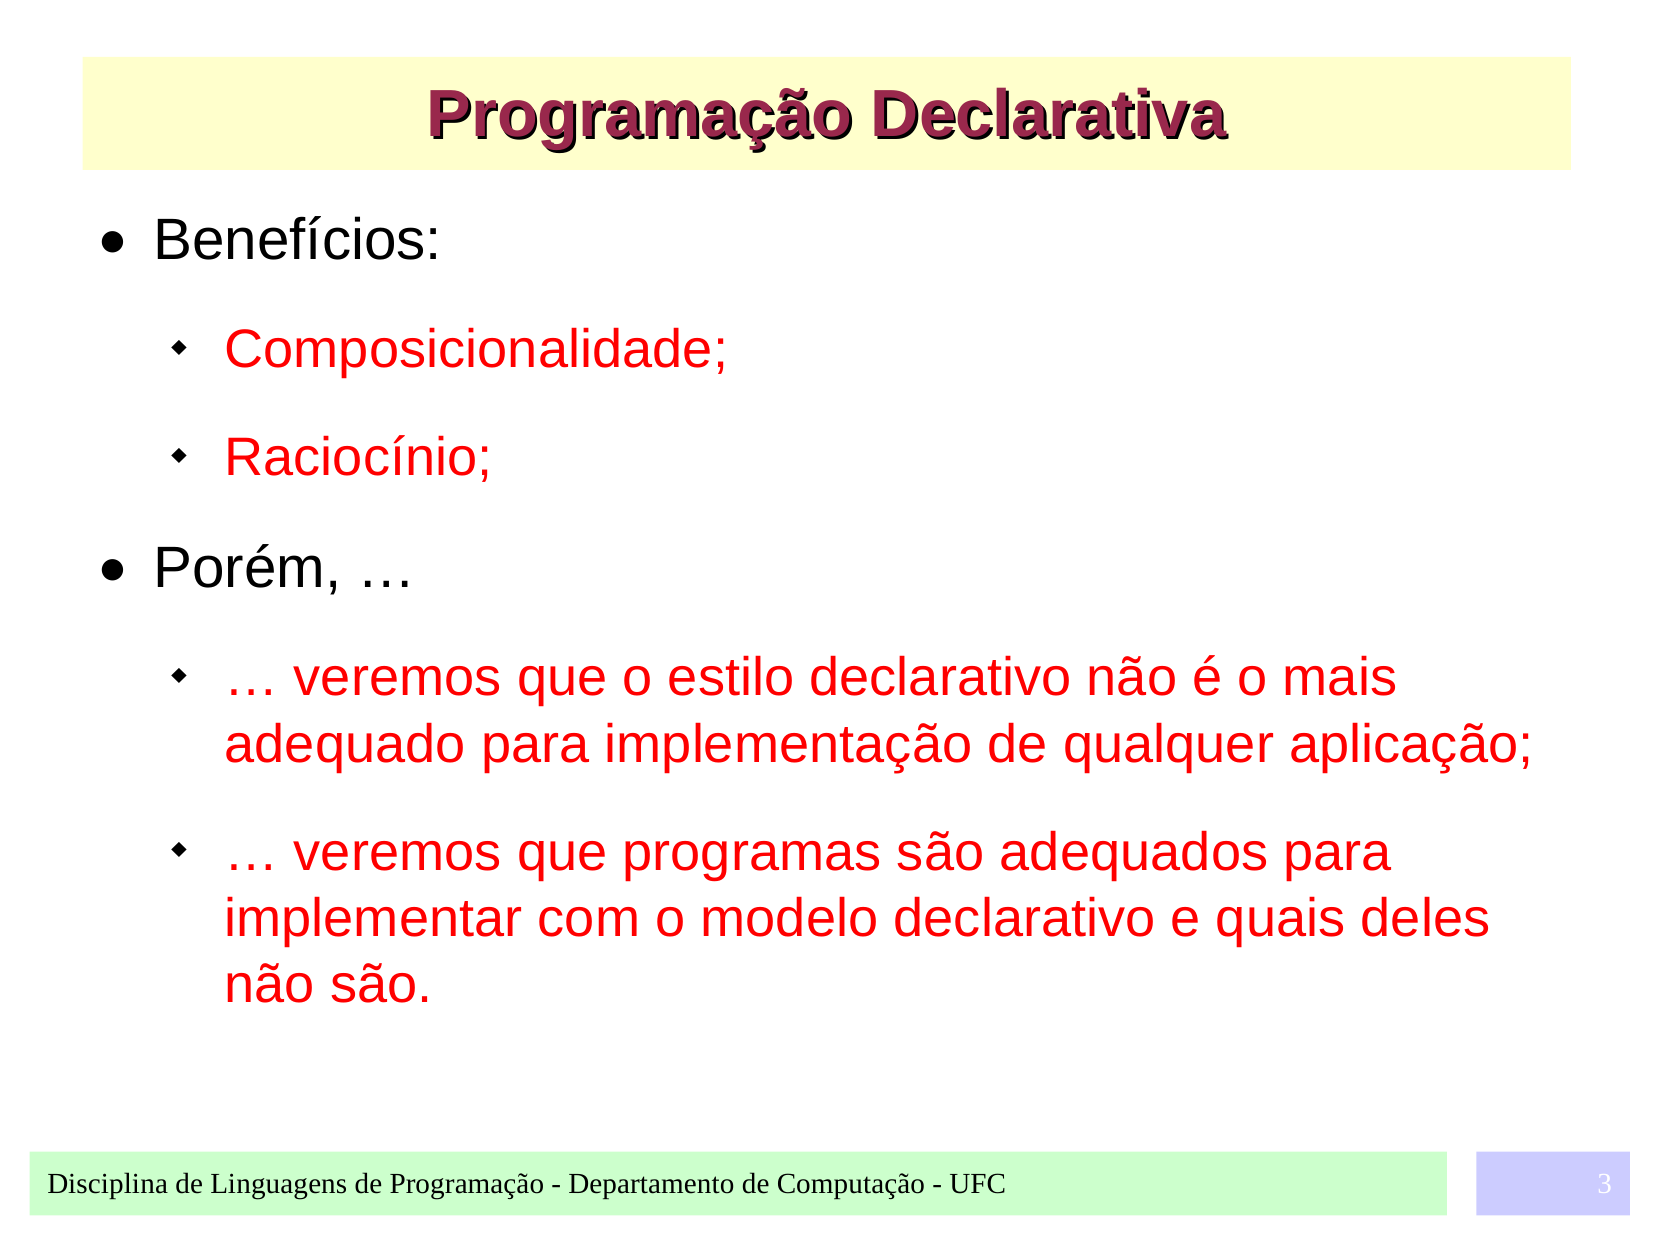

# Programação Declarativa
Benefícios:
Composicionalidade;
Raciocínio;
Porém, …
… veremos que o estilo declarativo não é o mais adequado para implementação de qualquer aplicação;
… veremos que programas são adequados para implementar com o modelo declarativo e quais deles não são.
Disciplina de Linguagens de Programação - Departamento de Computação - UFC
3